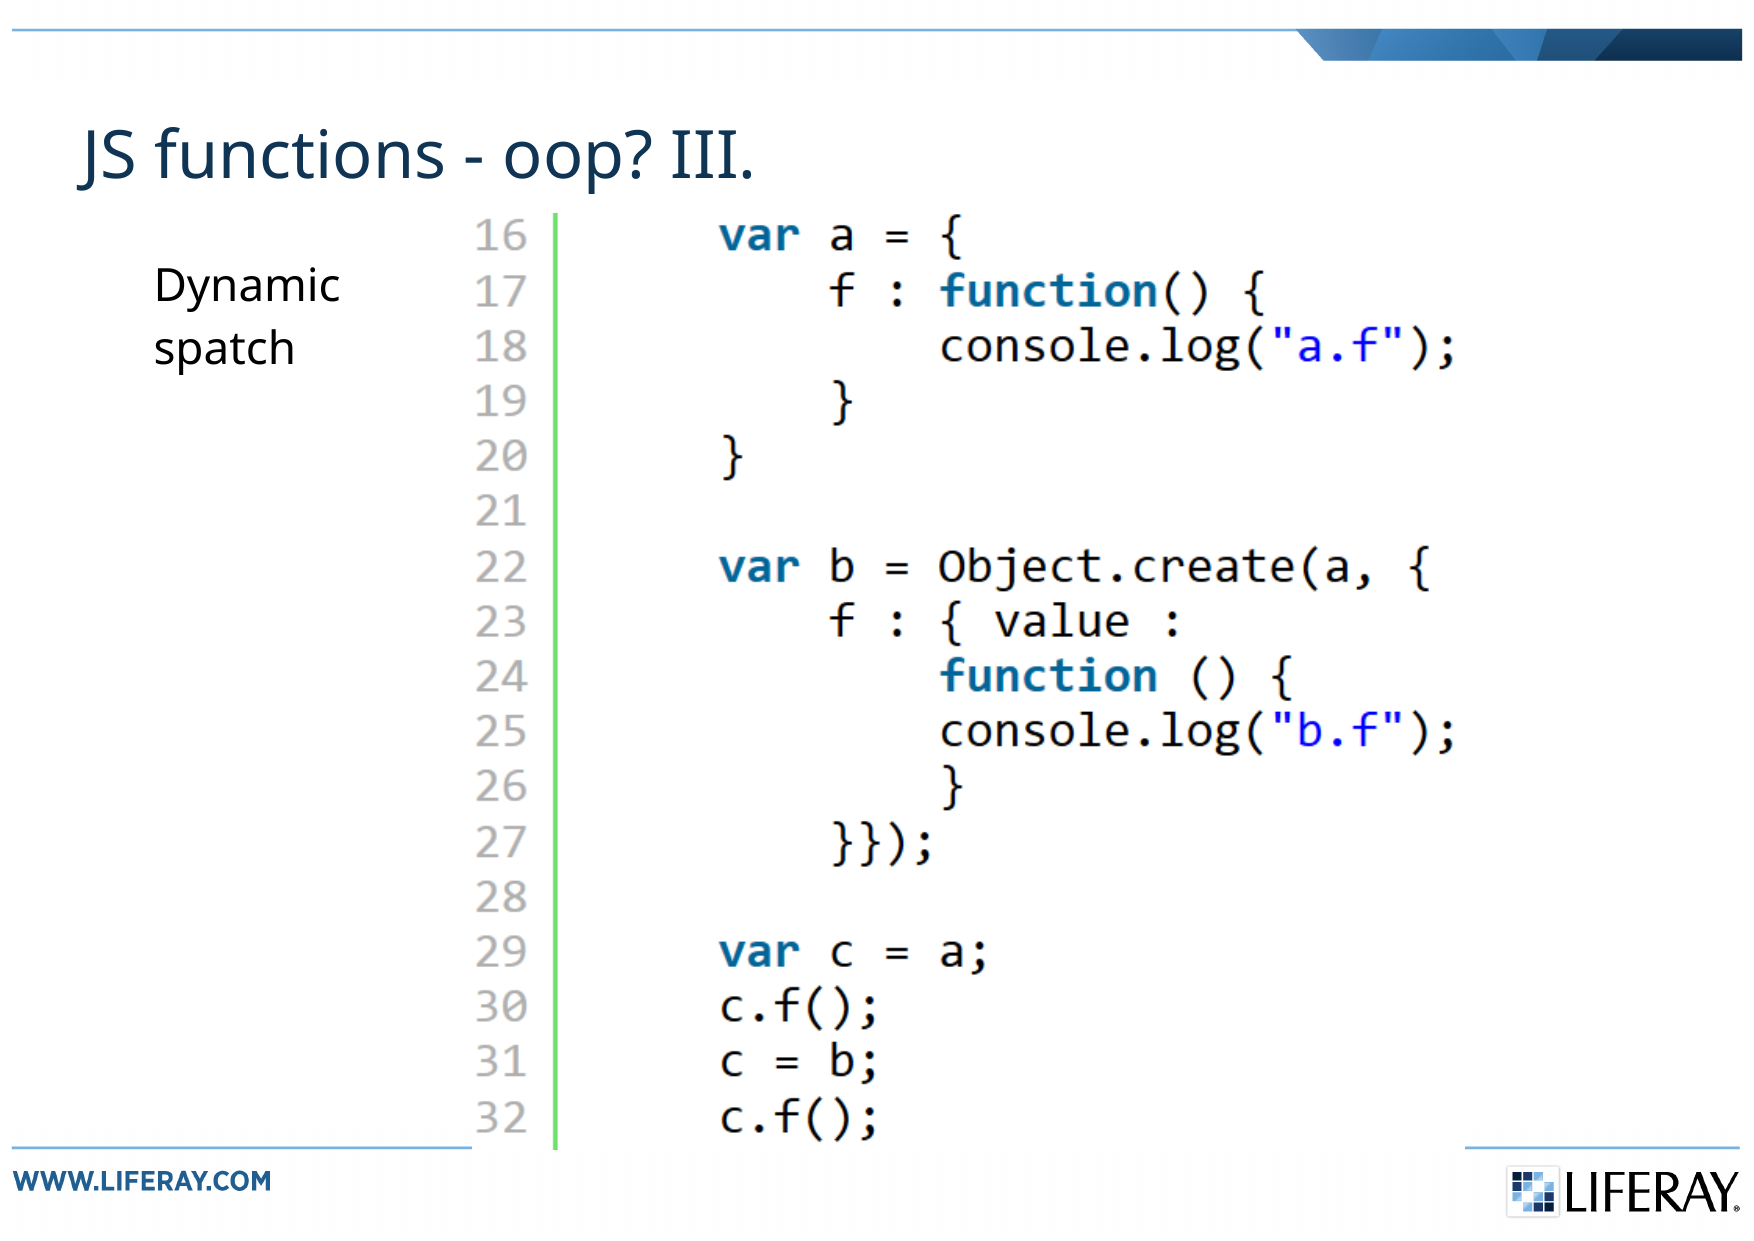

# JS functions - oop? III.
Dynamic
spatch